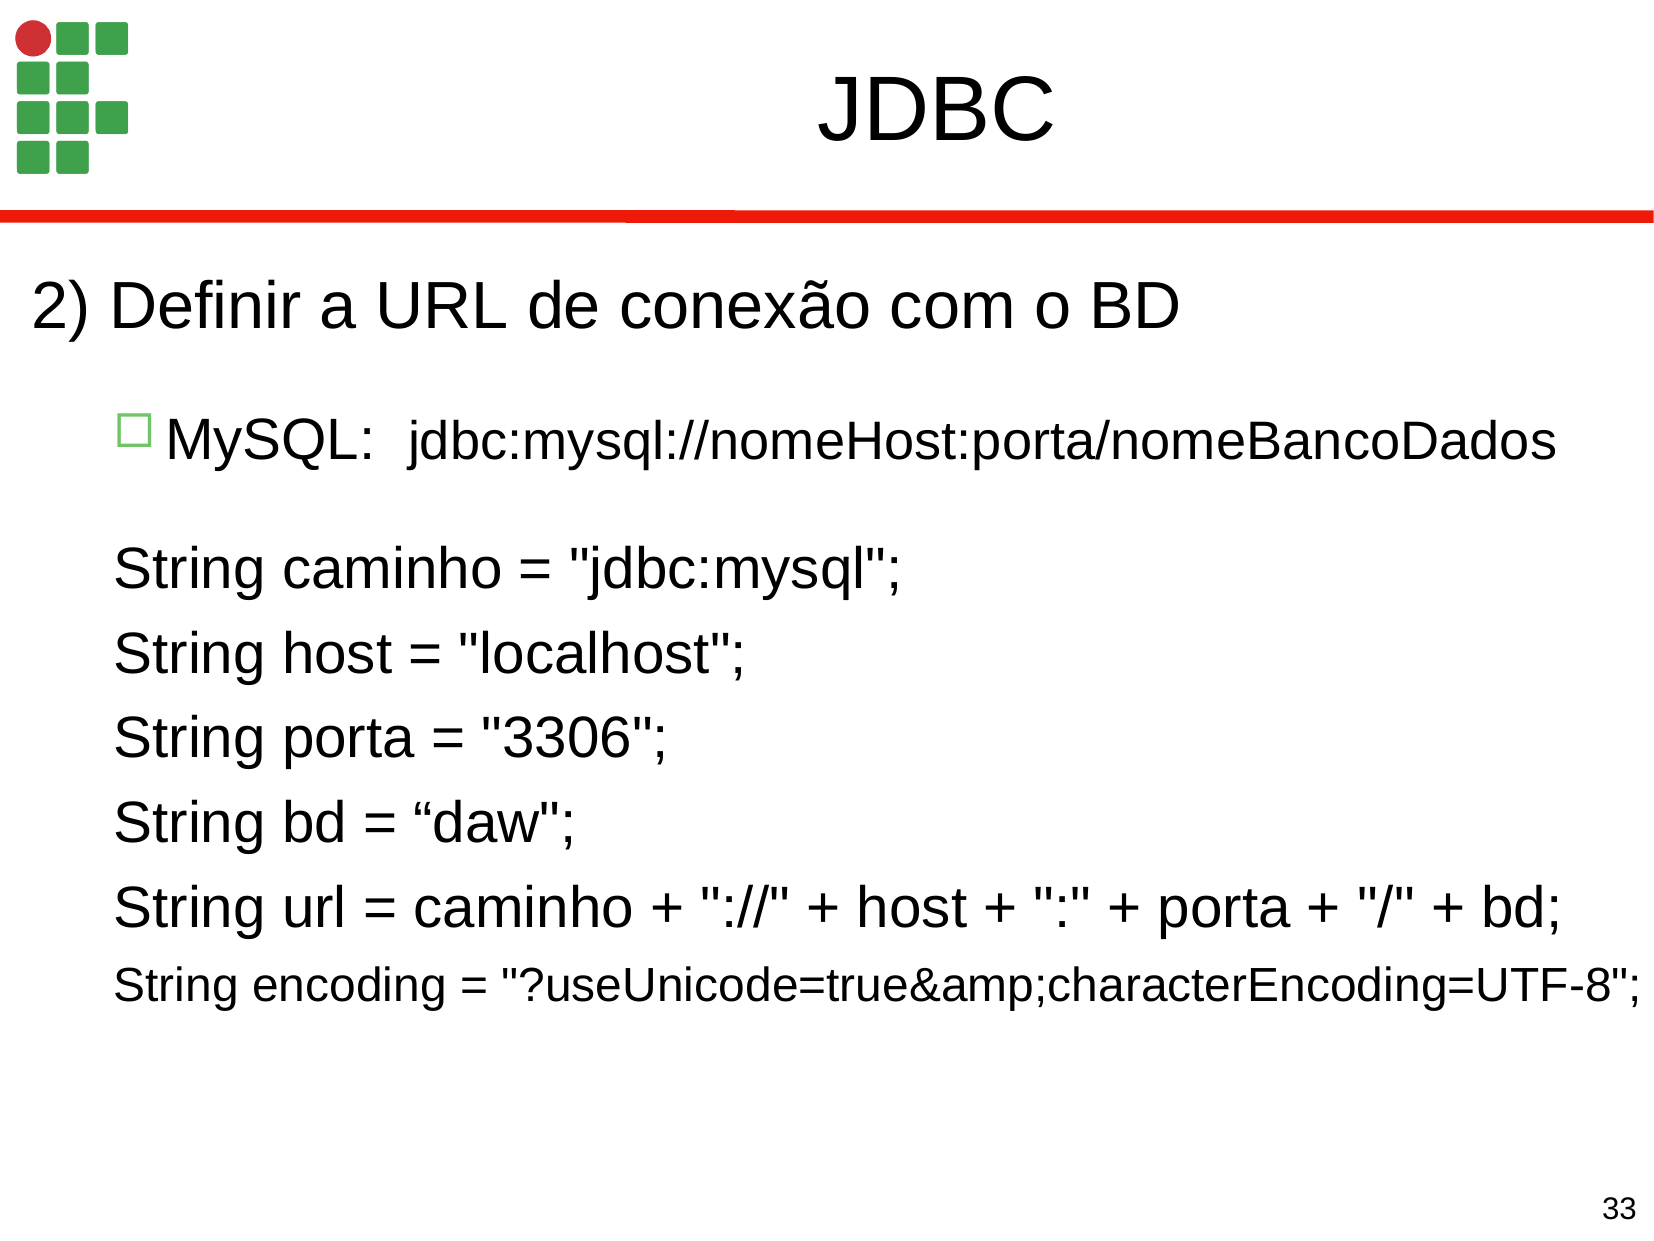

JDBC
2) Definir a URL de conexão com o BD
MySQL: jdbc:mysql://nomeHost:porta/nomeBancoDados
String caminho = "jdbc:mysql";
String host = "localhost";
String porta = "3306";
String bd = “daw";
String url = caminho + "://" + host + ":" + porta + "/" + bd;
String encoding = "?useUnicode=true&amp;characterEncoding=UTF-8";